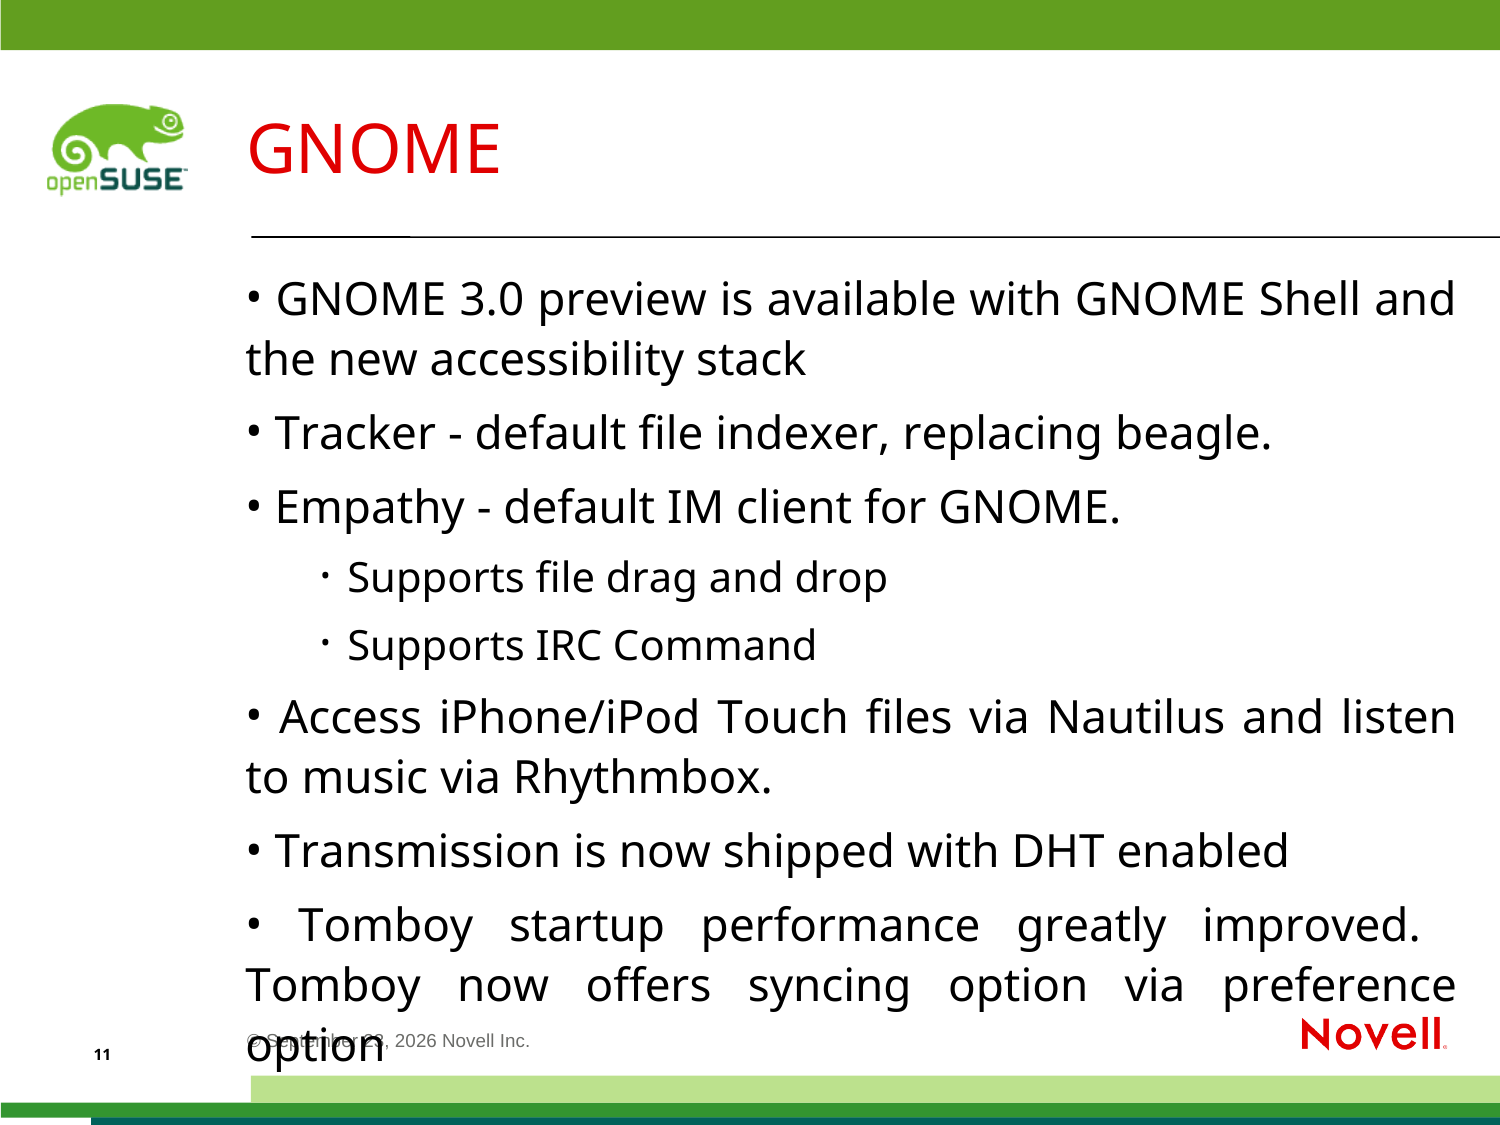

# GNOME
 GNOME 3.0 preview is available with GNOME Shell and the new accessibility stack
 Tracker - default file indexer, replacing beagle.
 Empathy - default IM client for GNOME.
Supports file drag and drop
Supports IRC Command
 Access iPhone/iPod Touch files via Nautilus and listen to music via Rhythmbox.
 Transmission is now shipped with DHT enabled
 Tomboy startup performance greatly improved. Tomboy now offers syncing option via preference option